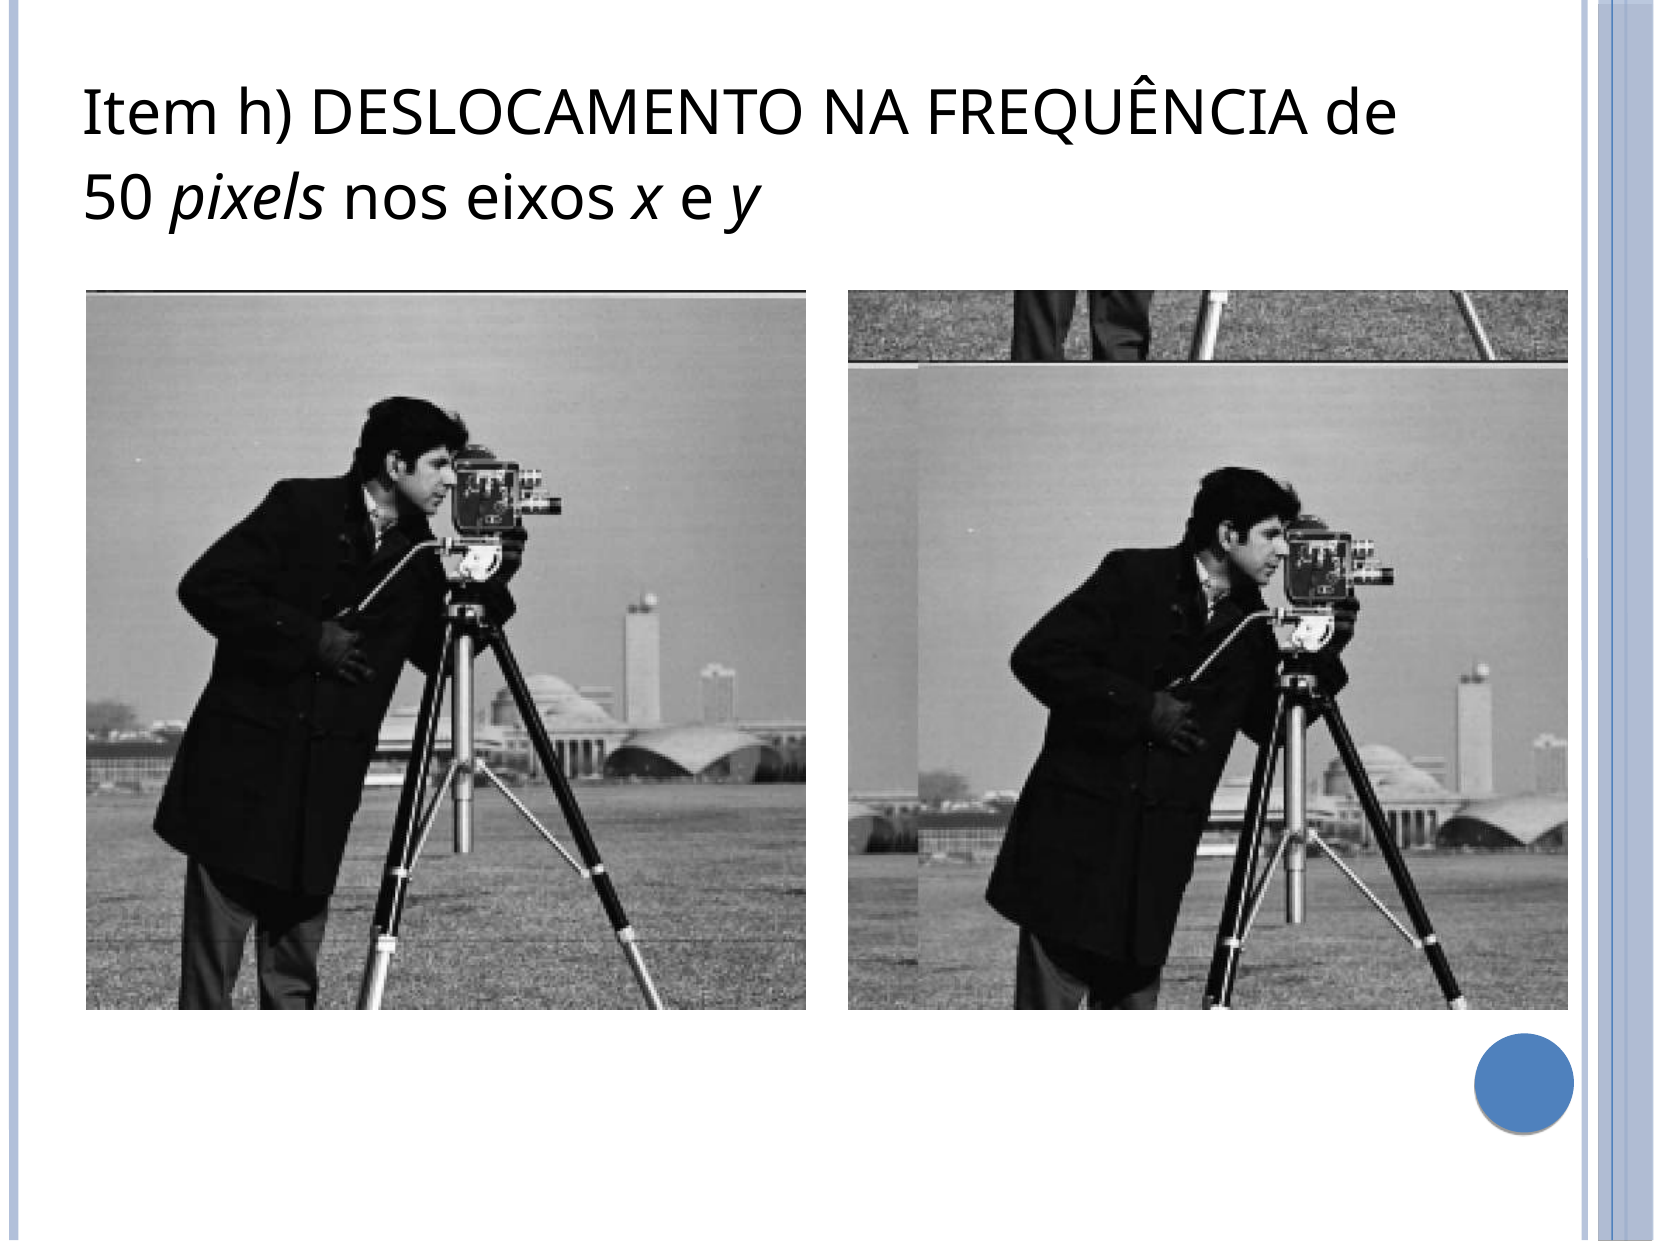

# Item h) DESLOCAMENTO NA FREQUÊNCIA de 50 pixels nos eixos x e y